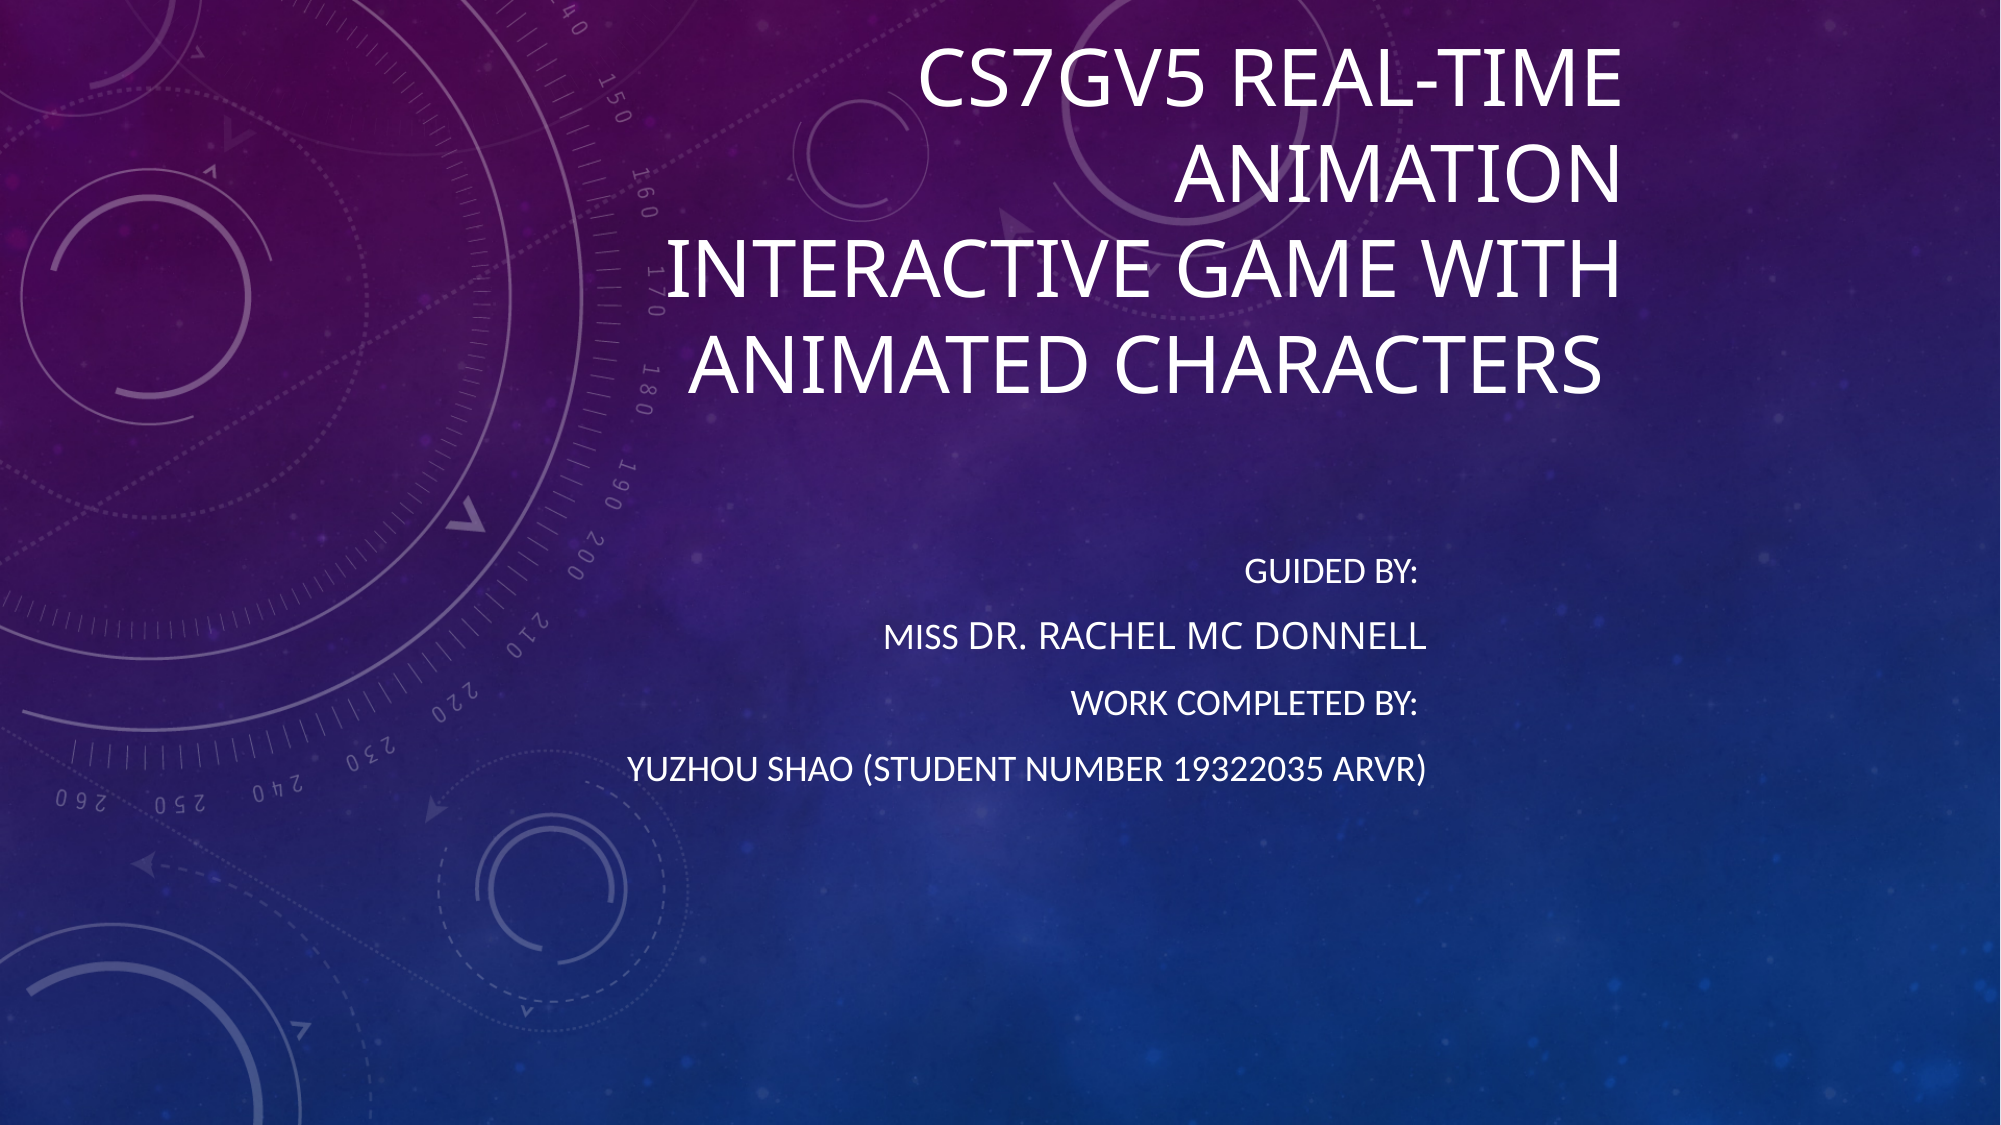

# CS7GV5 Real-time Animation Interactive Game with Animated Characters
GUIDED BY:
Miss Dr. Rachel Mc Donnell
Work Completed by:
Yuzhou Shao (Student number 19322035 ARVR)